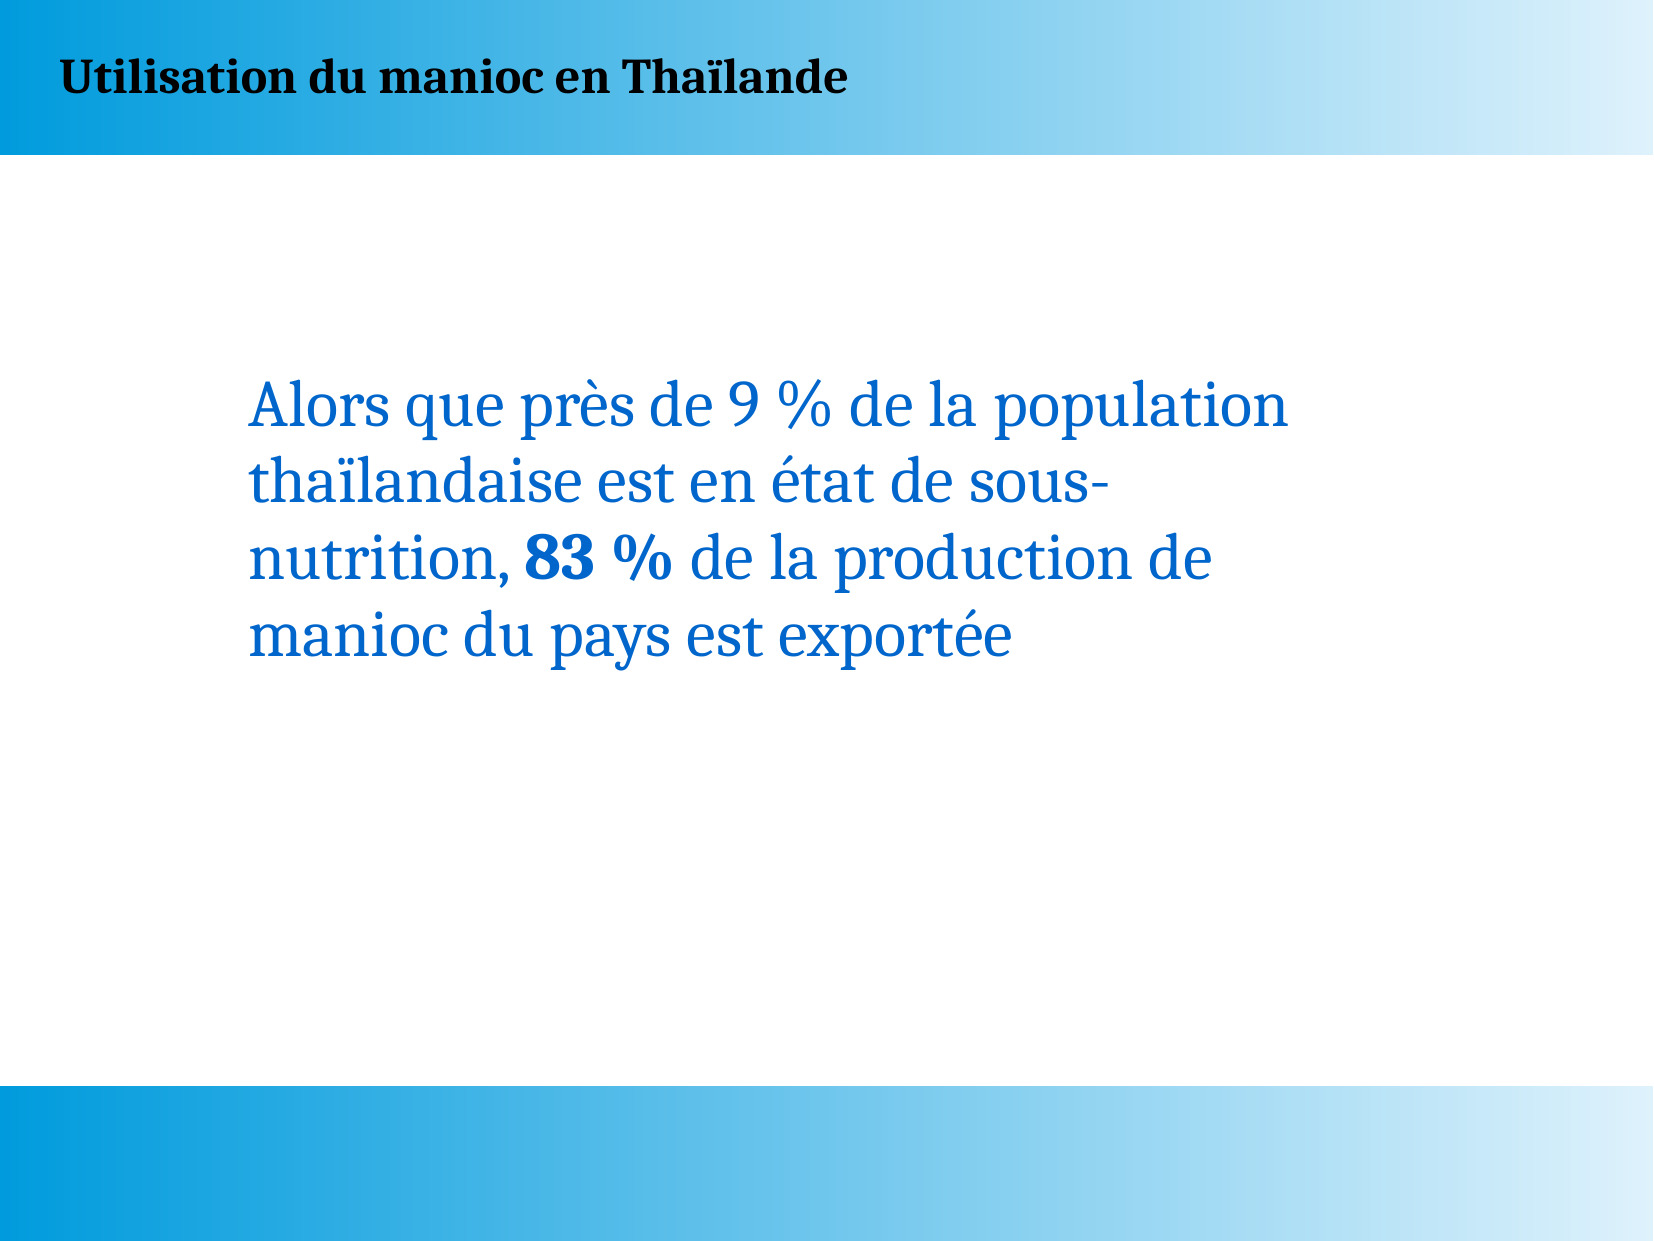

# Utilisation du manioc en Thaïlande
Alors que près de 9 % de la population thaïlandaise est en état de sous-nutrition, 83 % de la production de manioc du pays est exportée